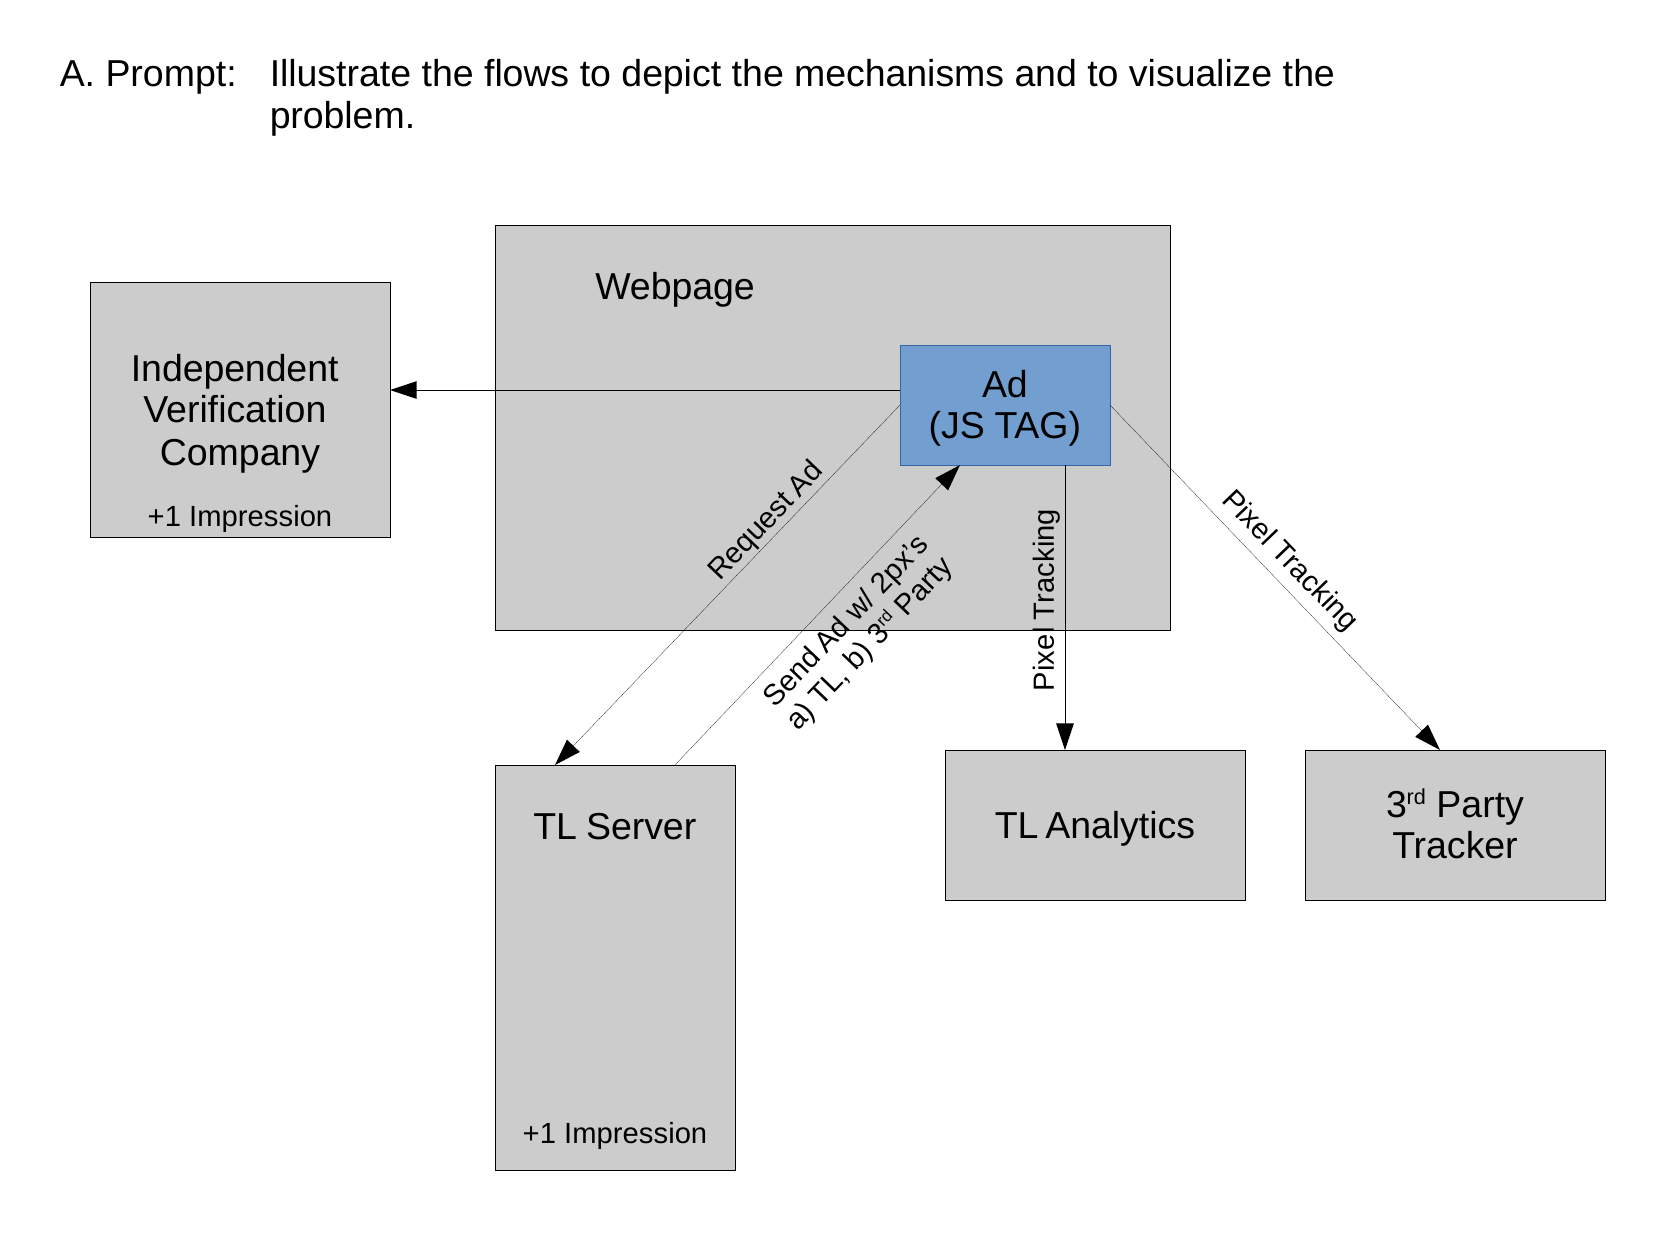

A. Prompt:
Illustrate the flows to depict the mechanisms and to visualize the problem.
Webpage
Independent
Verification
Company
Ad
(JS TAG)
+1 Impression
Request Ad
Pixel Tracking
Pixel Tracking
Send Ad w/ 2px’s
a) TL, b) 3rd Party
TL Analytics
3rd Party
Tracker
TL Server
+1 Impression